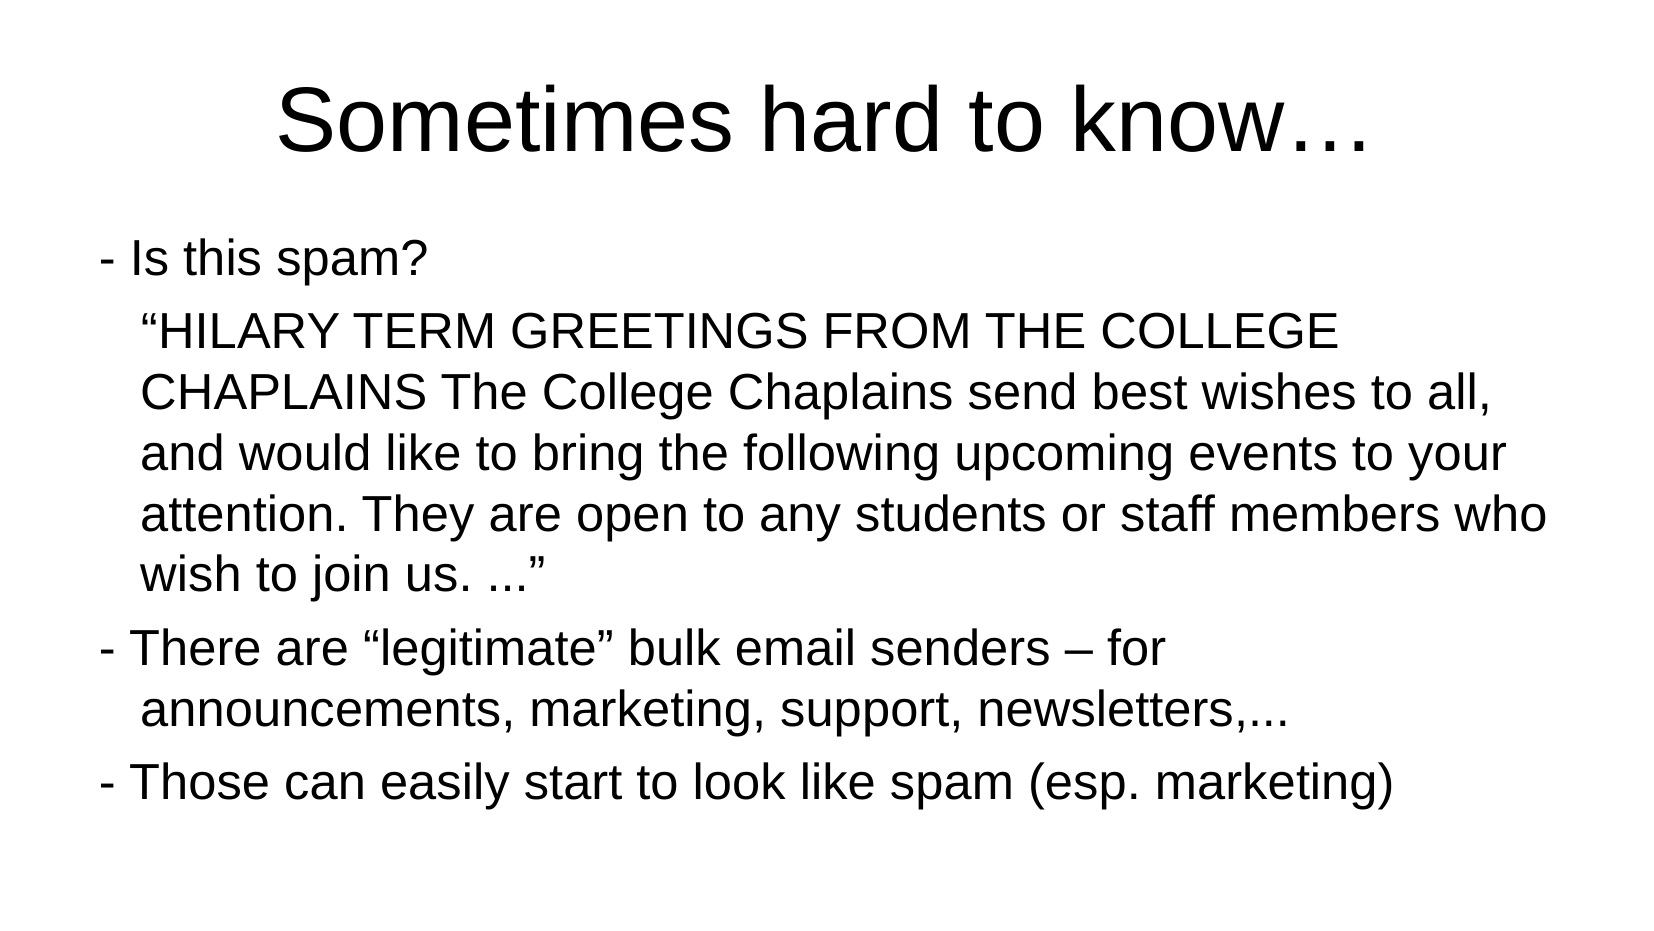

# Sometimes hard to know…
- Is this spam?
 “HILARY TERM GREETINGS FROM THE COLLEGE CHAPLAINS The College Chaplains send best wishes to all, and would like to bring the following upcoming events to your attention. They are open to any students or staff members who wish to join us. ...”
- There are “legitimate” bulk email senders – for announcements, marketing, support, newsletters,...
- Those can easily start to look like spam (esp. marketing)